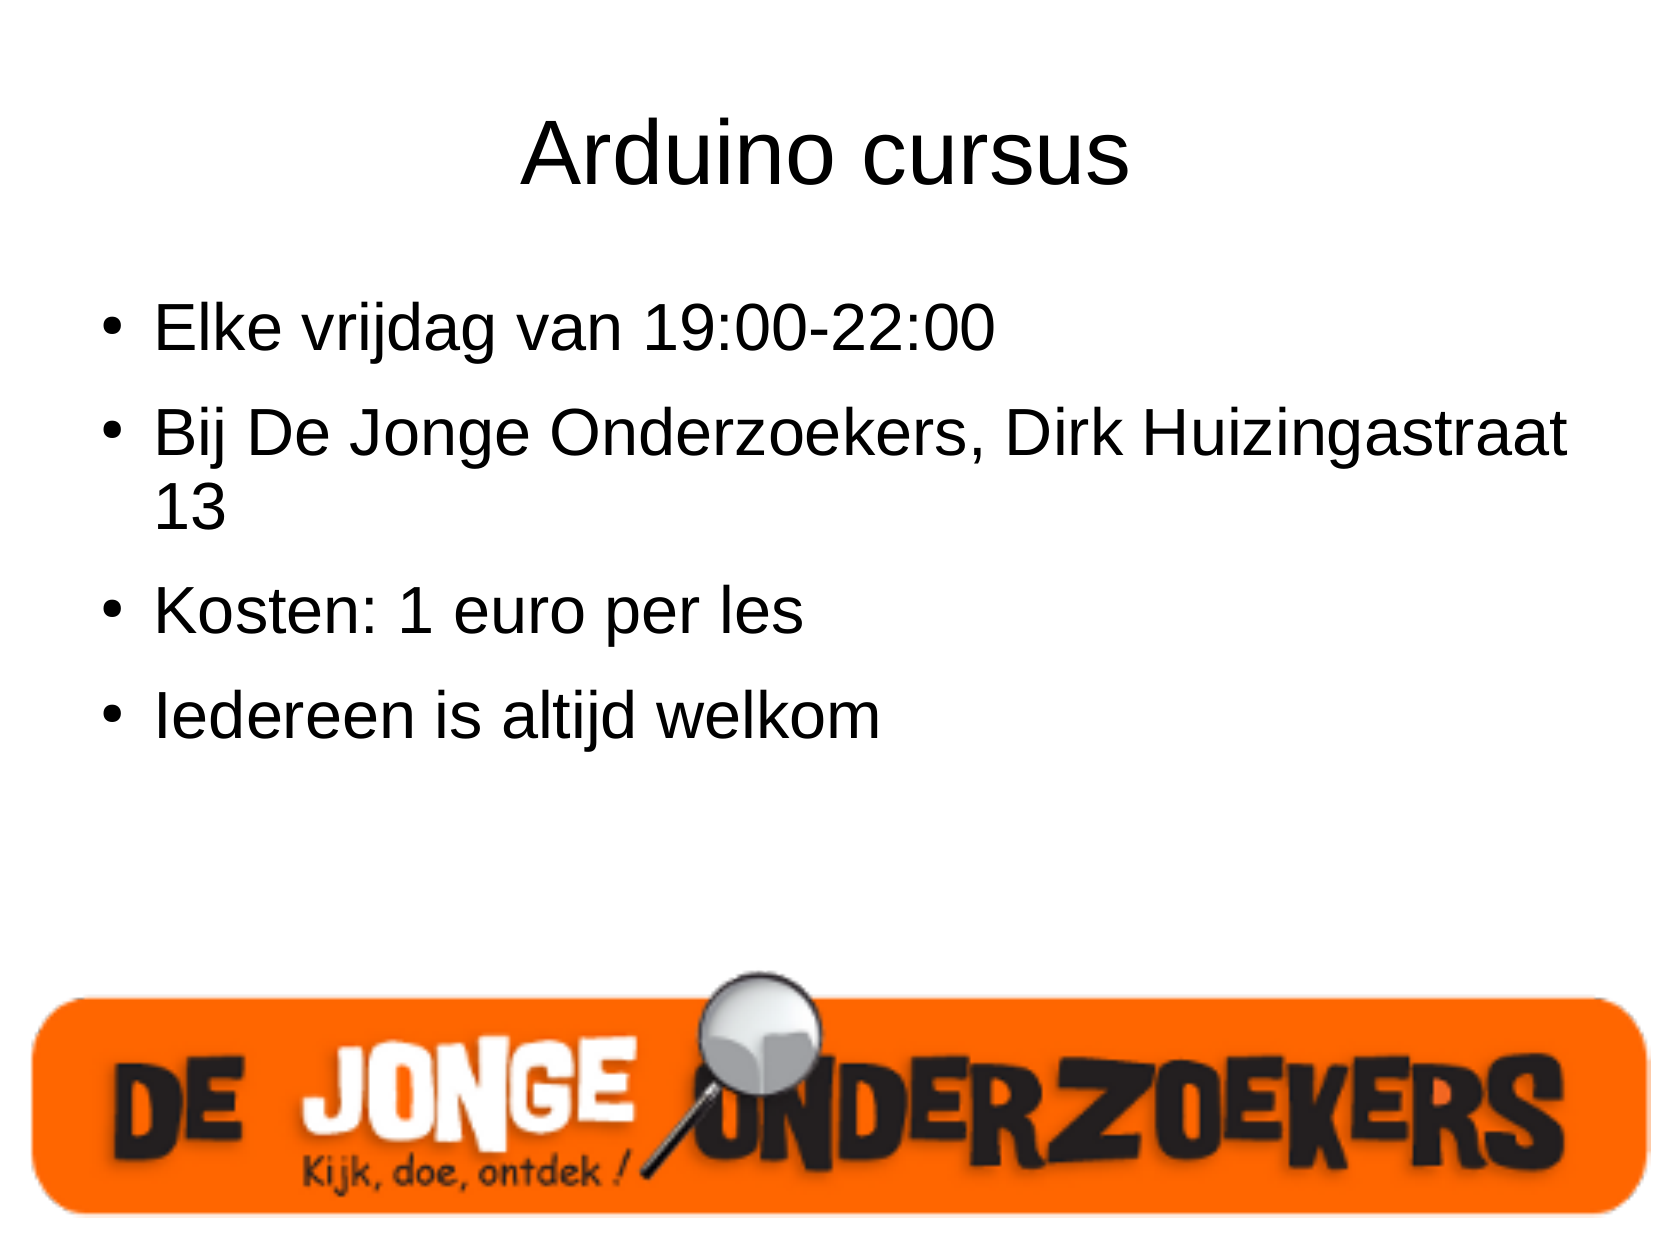

# Arduino cursus
Elke vrijdag van 19:00-22:00
Bij De Jonge Onderzoekers, Dirk Huizingastraat 13
Kosten: 1 euro per les
Iedereen is altijd welkom